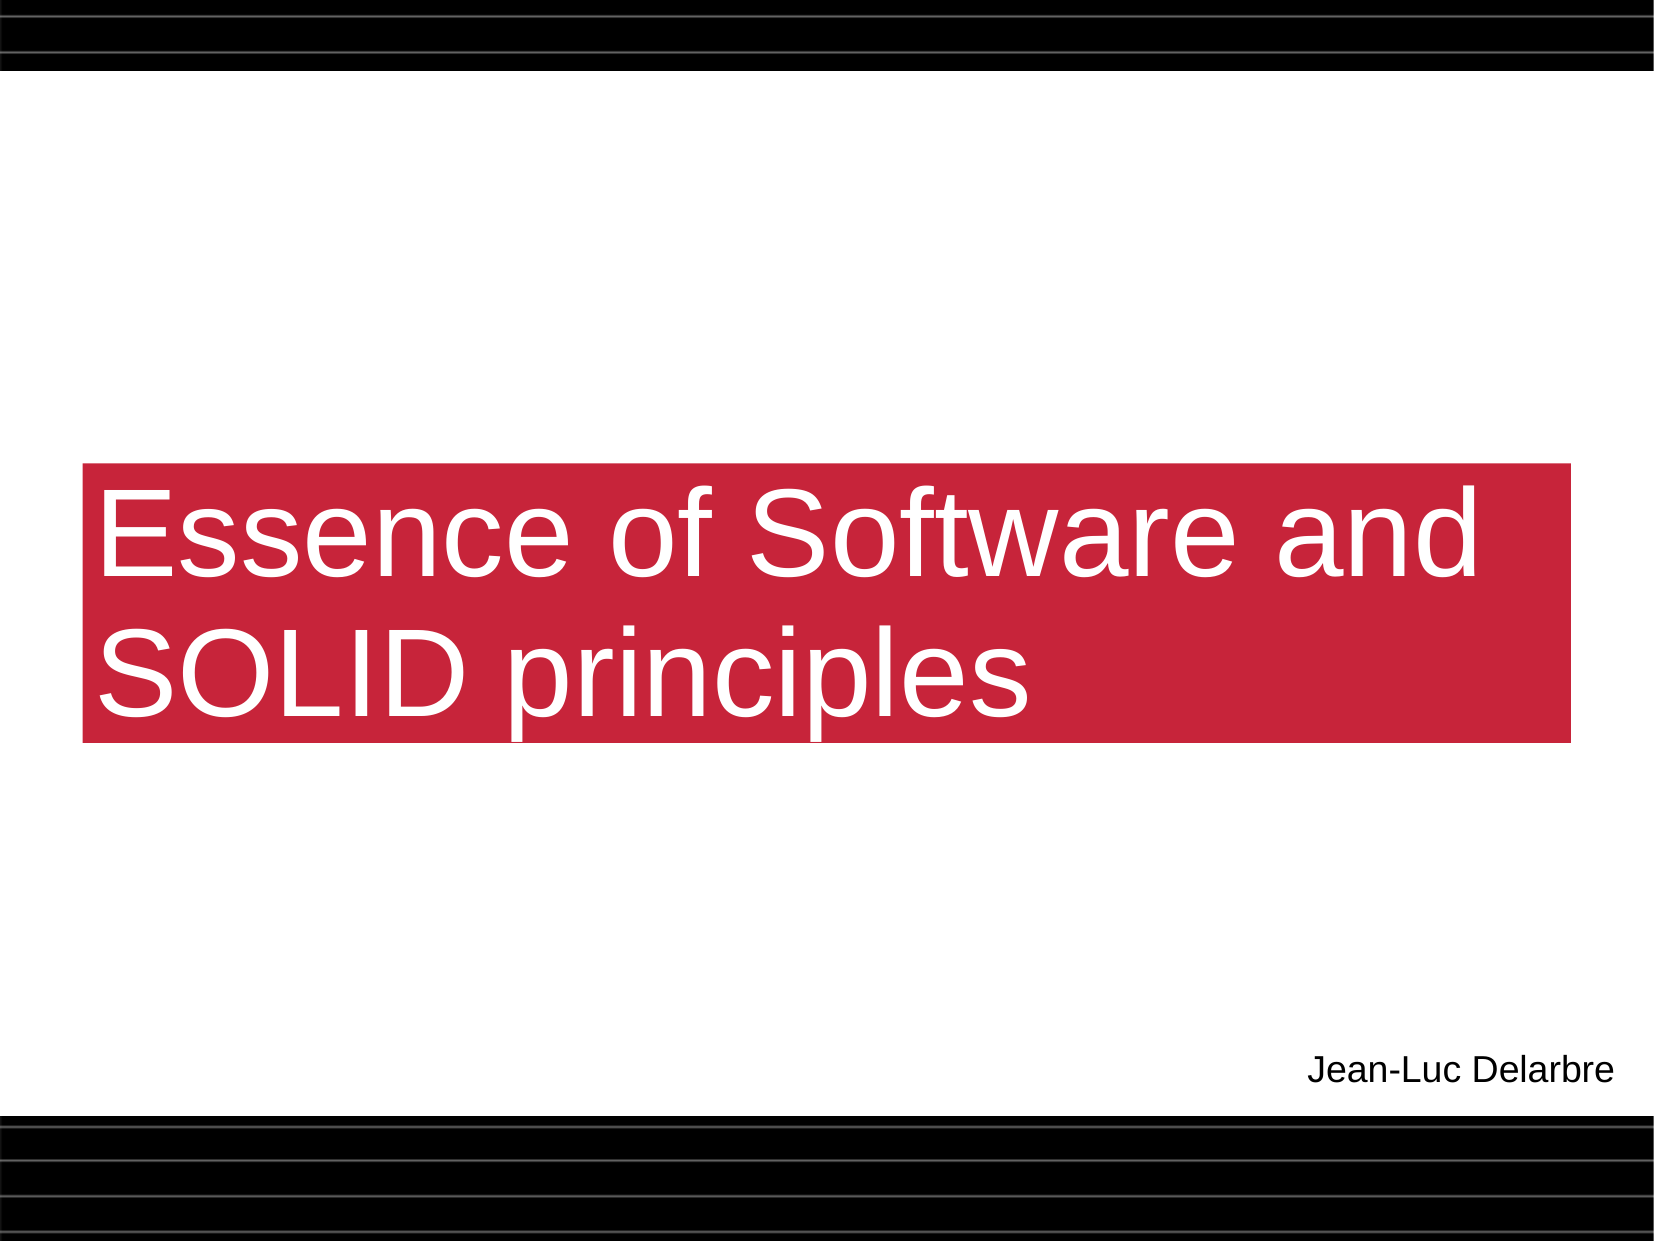

# Essence of Software and SOLID principles
Jean-Luc Delarbre